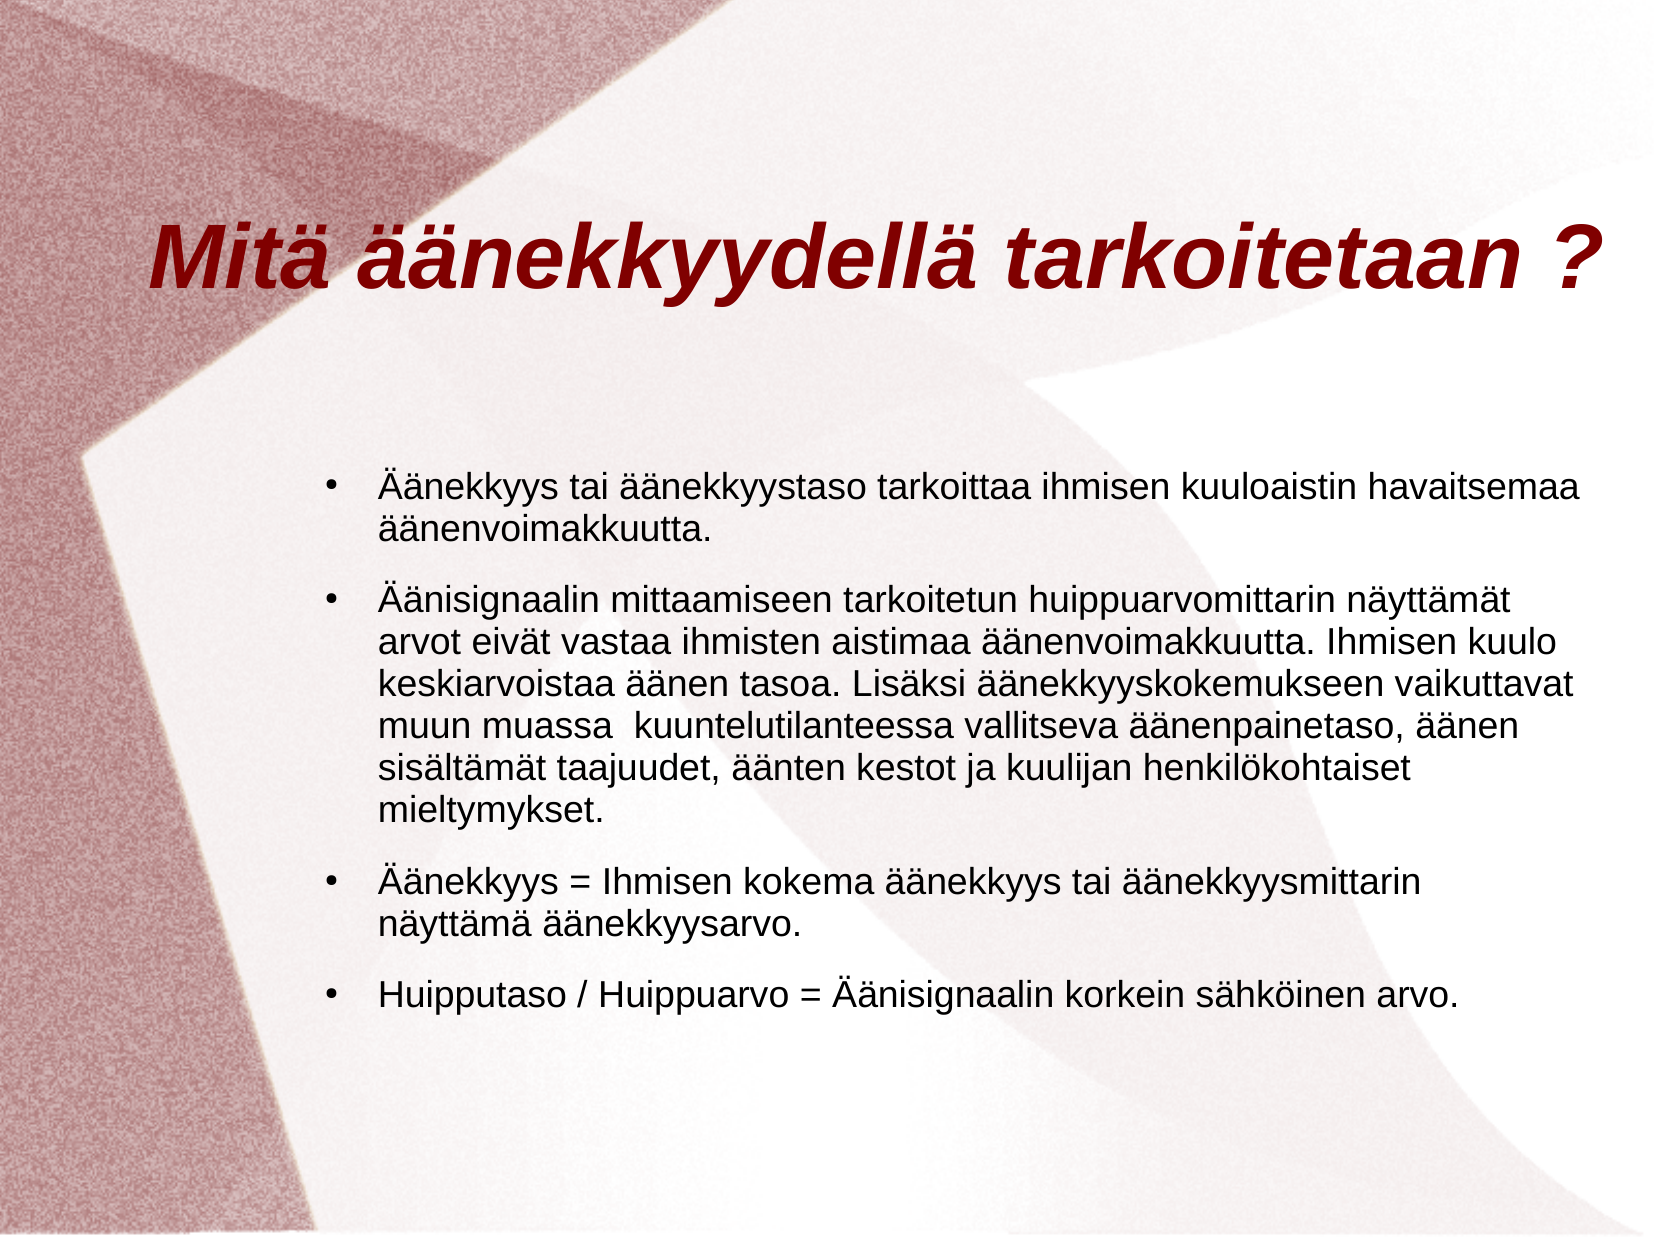

# Mitä äänekkyydellä tarkoitetaan ?
Äänekkyys tai äänekkyystaso tarkoittaa ihmisen kuuloaistin havaitsemaa äänenvoimakkuutta.
Äänisignaalin mittaamiseen tarkoitetun huippuarvomittarin näyttämät arvot eivät vastaa ihmisten aistimaa äänenvoimakkuutta. Ihmisen kuulo keskiarvoistaa äänen tasoa. Lisäksi äänekkyyskokemukseen vaikuttavat muun muassa kuuntelutilanteessa vallitseva äänenpainetaso, äänen sisältämät taajuudet, äänten kestot ja kuulijan henkilökohtaiset mieltymykset.
Äänekkyys = Ihmisen kokema äänekkyys tai äänekkyysmittarin näyttämä äänekkyysarvo.
Huipputaso / Huippuarvo = Äänisignaalin korkein sähköinen arvo.